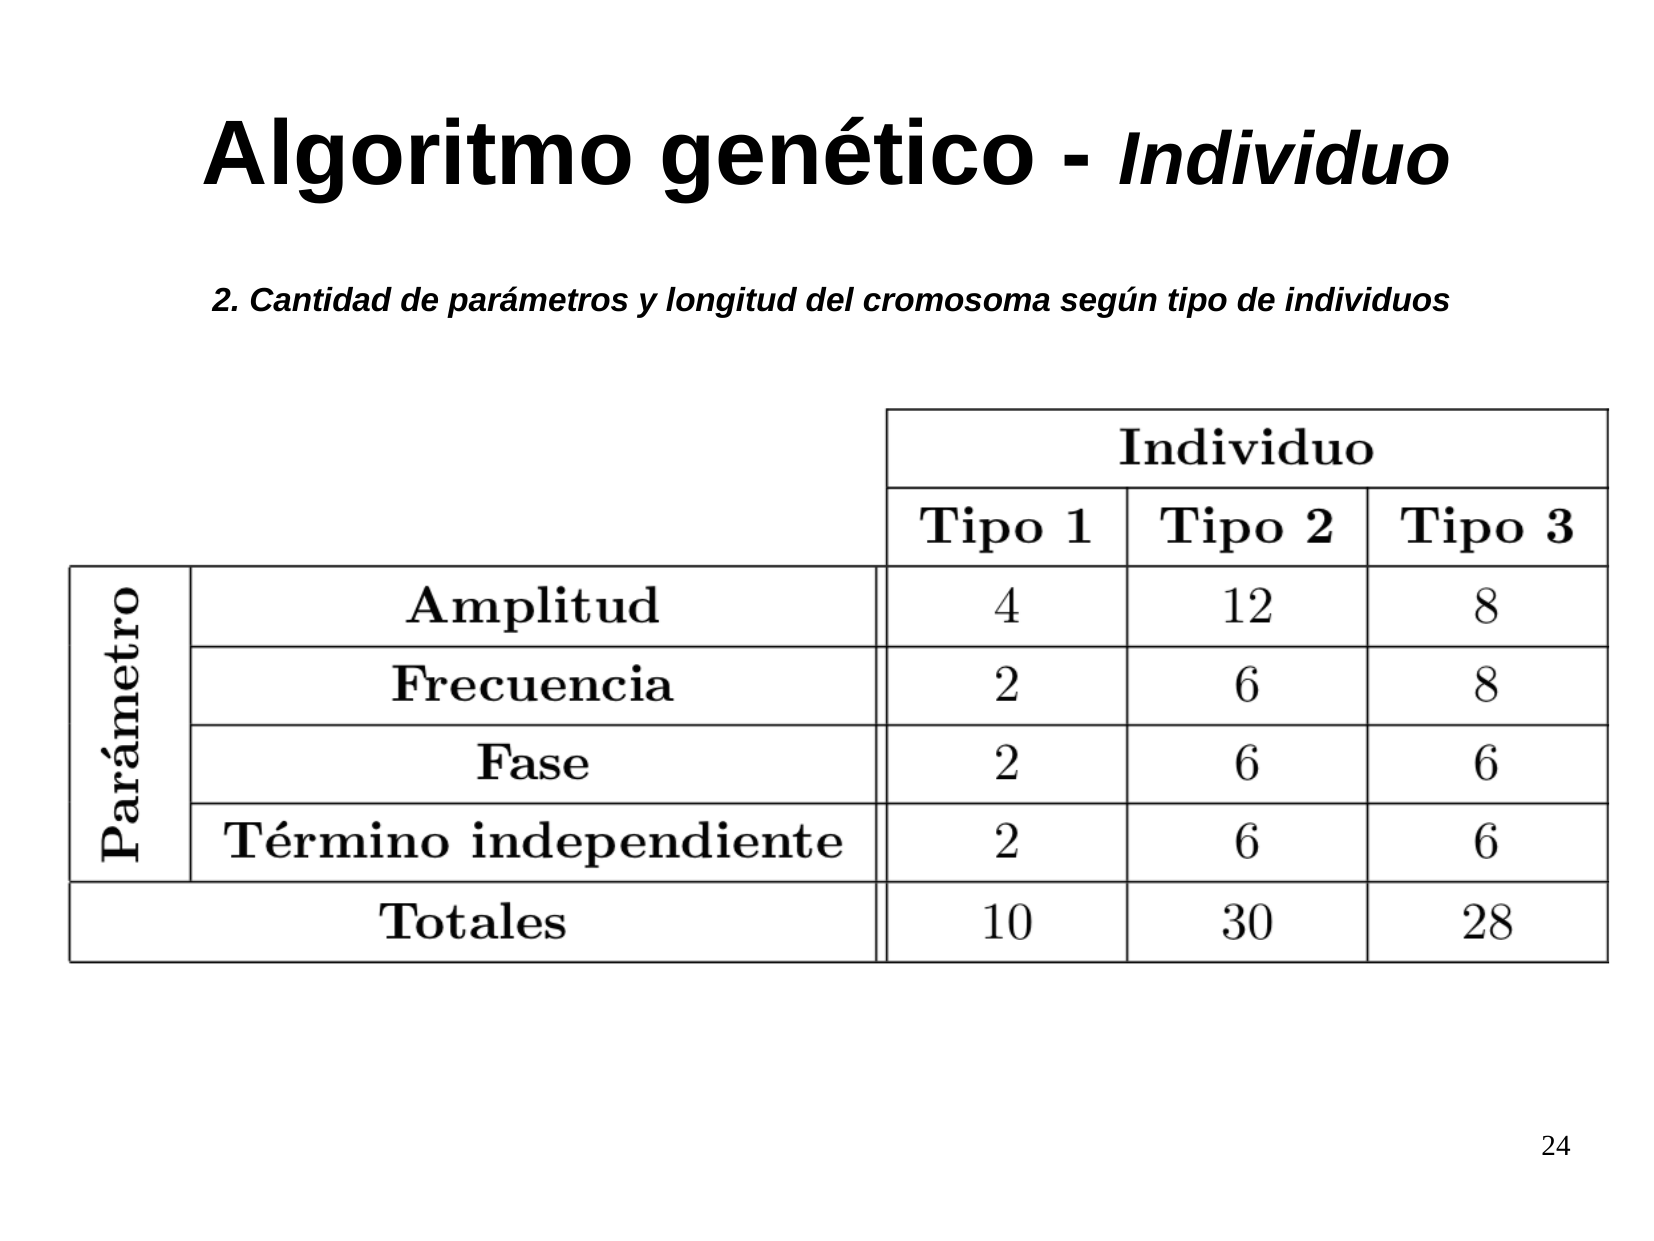

# Algoritmo genético - Individuo
2. Cantidad de parámetros y longitud del cromosoma según tipo de individuos
24